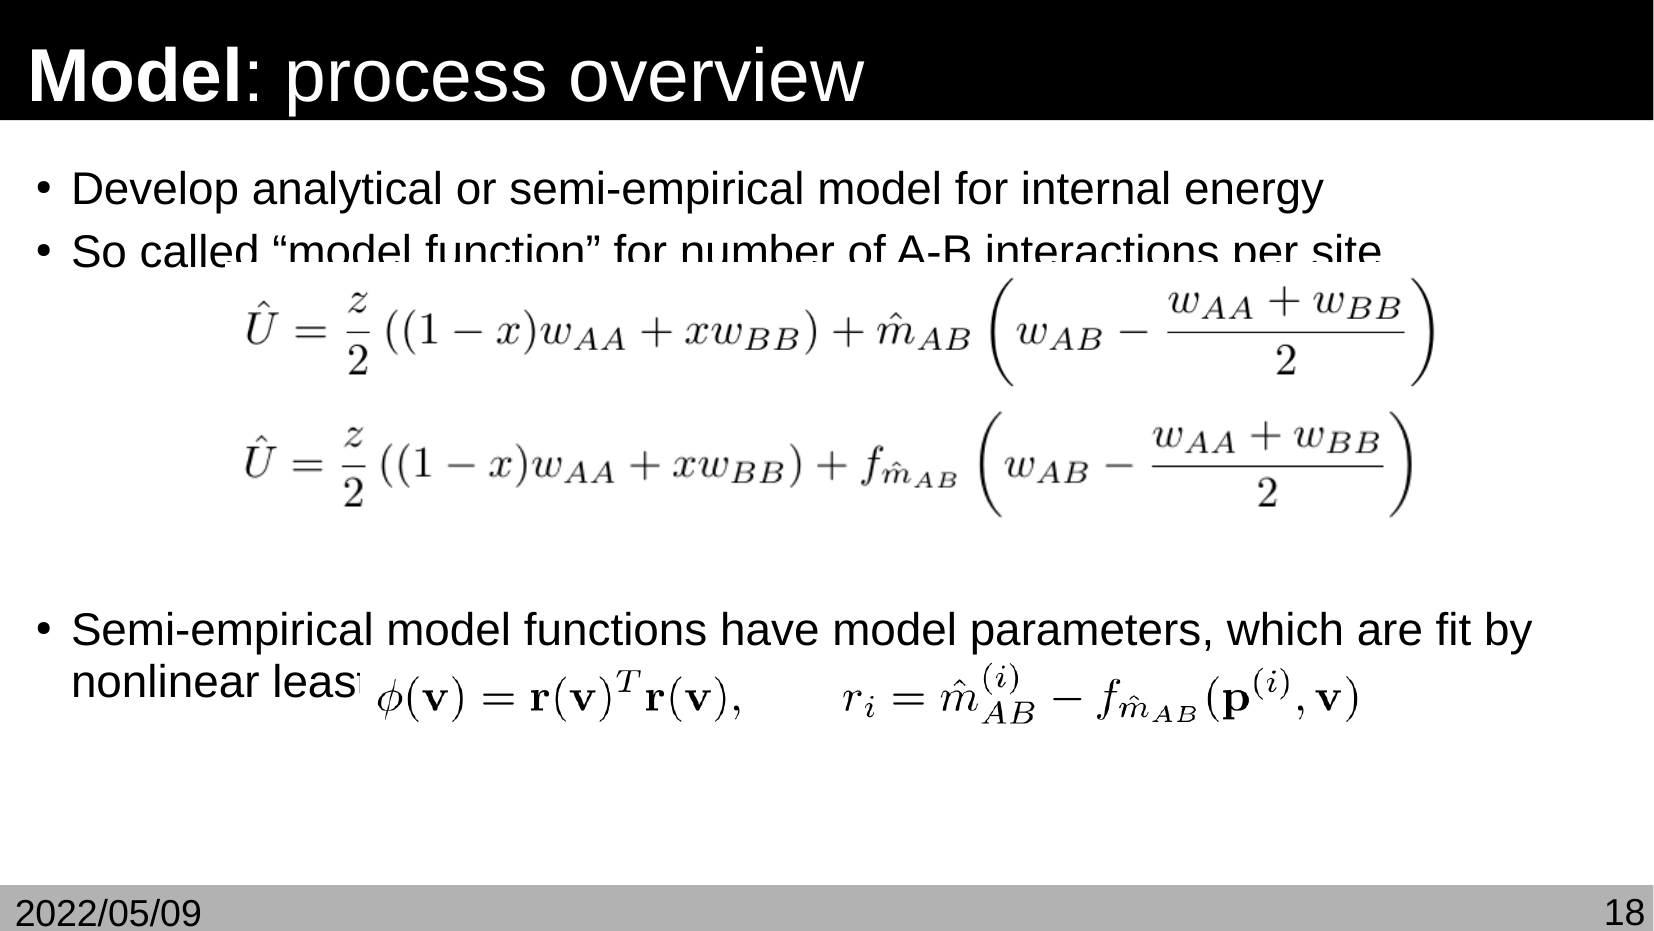

Model: process overview
Develop analytical or semi-empirical model for internal energy
So called “model function” for number of A-B interactions per site
Semi-empirical model functions have model parameters, which are fit by nonlinear least squares
2022/05/09